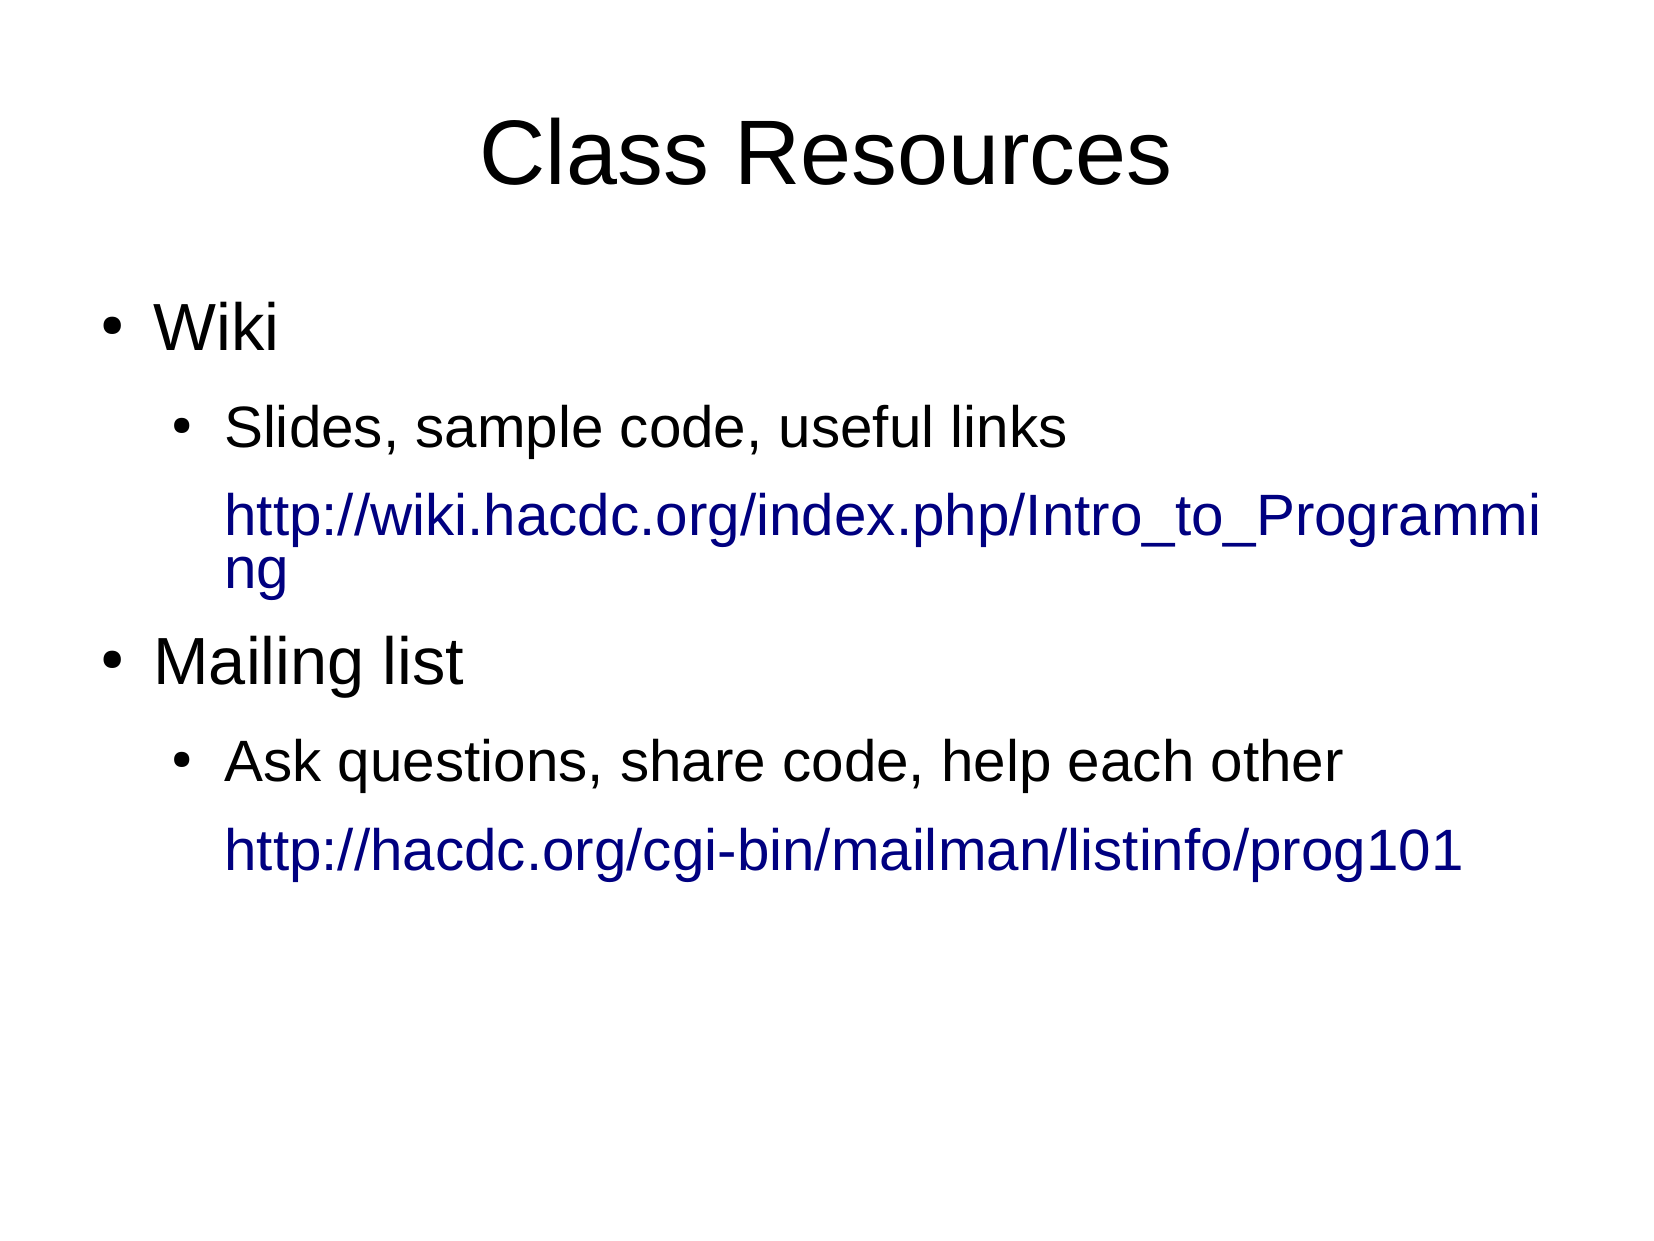

# Class Resources
Wiki
Slides, sample code, useful links
http://wiki.hacdc.org/index.php/Intro_to_Programming
Mailing list
Ask questions, share code, help each other
http://hacdc.org/cgi-bin/mailman/listinfo/prog101